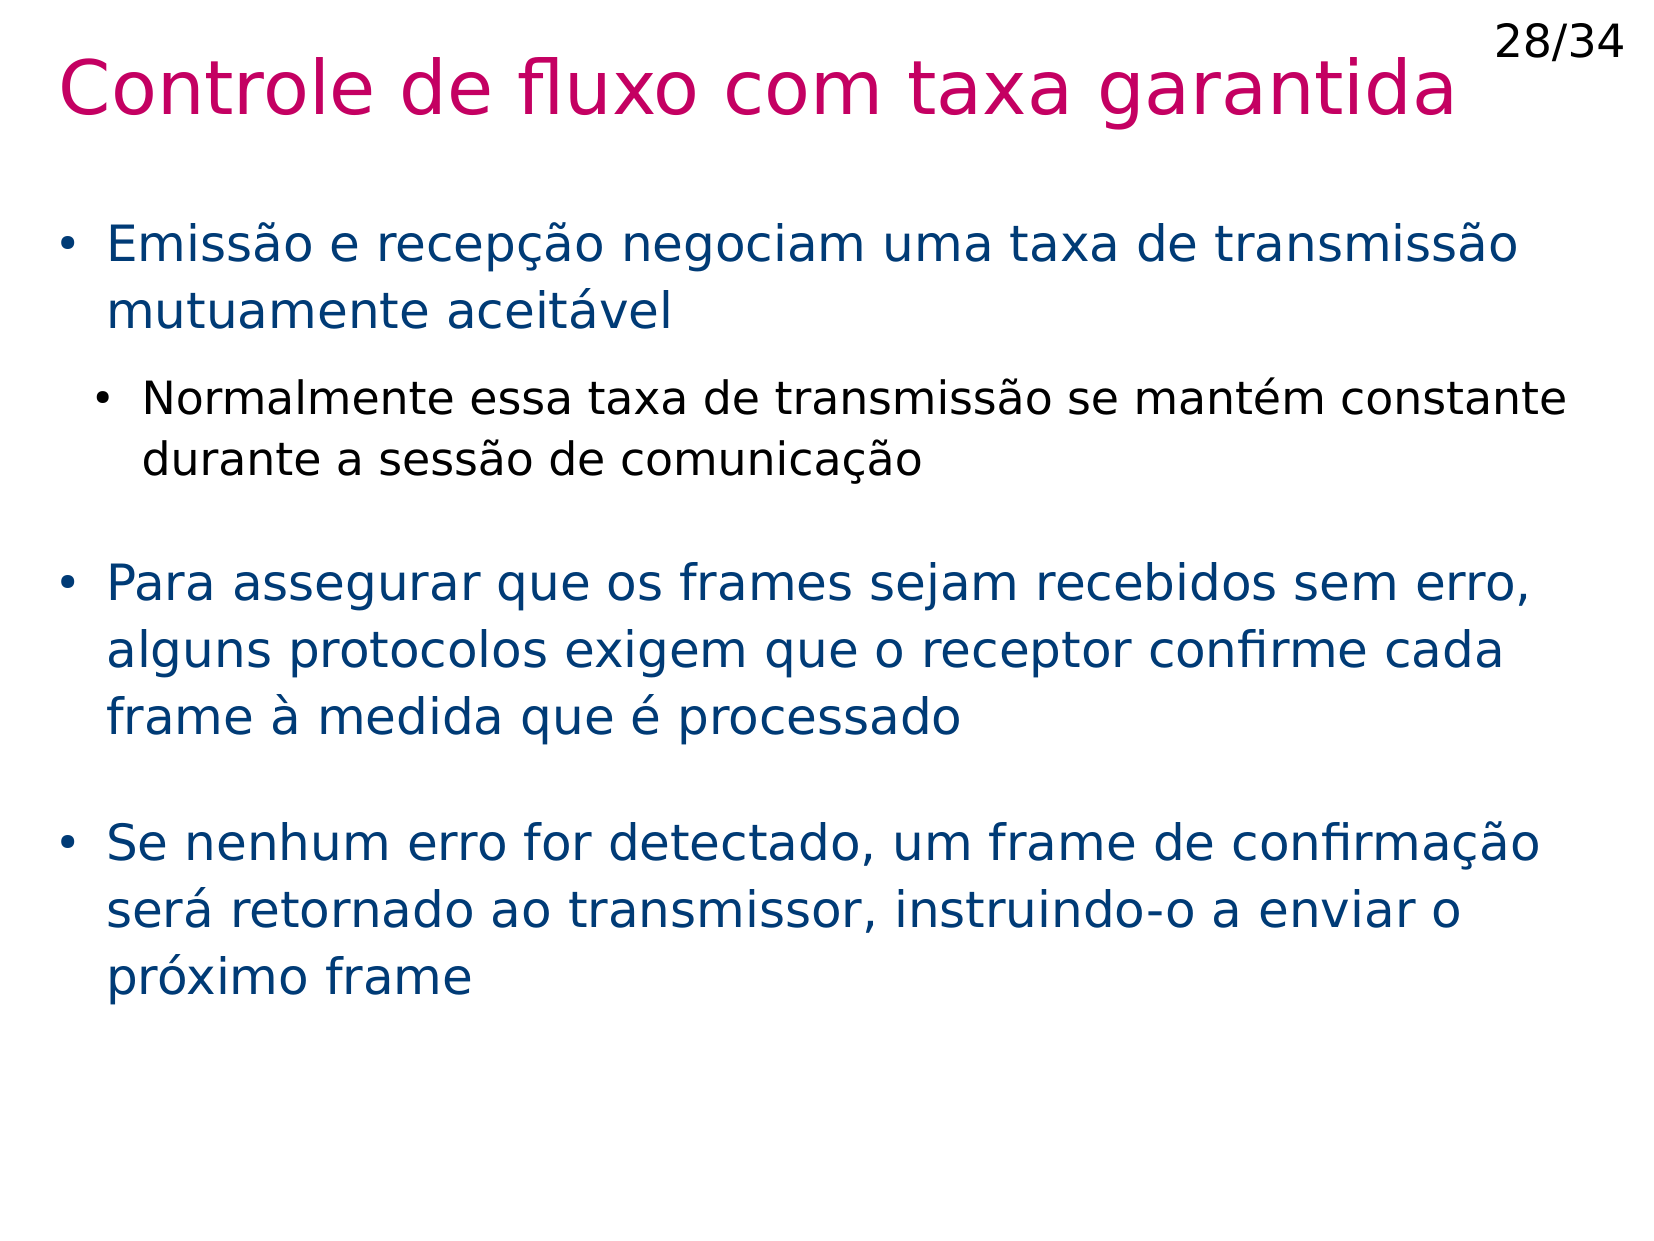

28
# Controle de fluxo com taxa garantida
Emissão e recepção negociam uma taxa de transmissão mutuamente aceitável
Normalmente essa taxa de transmissão se mantém constante durante a sessão de comunicação
Para assegurar que os frames sejam recebidos sem erro, alguns protocolos exigem que o receptor confirme cada frame à medida que é processado
Se nenhum erro for detectado, um frame de confirmação será retornado ao transmissor, instruindo-o a enviar o próximo frame